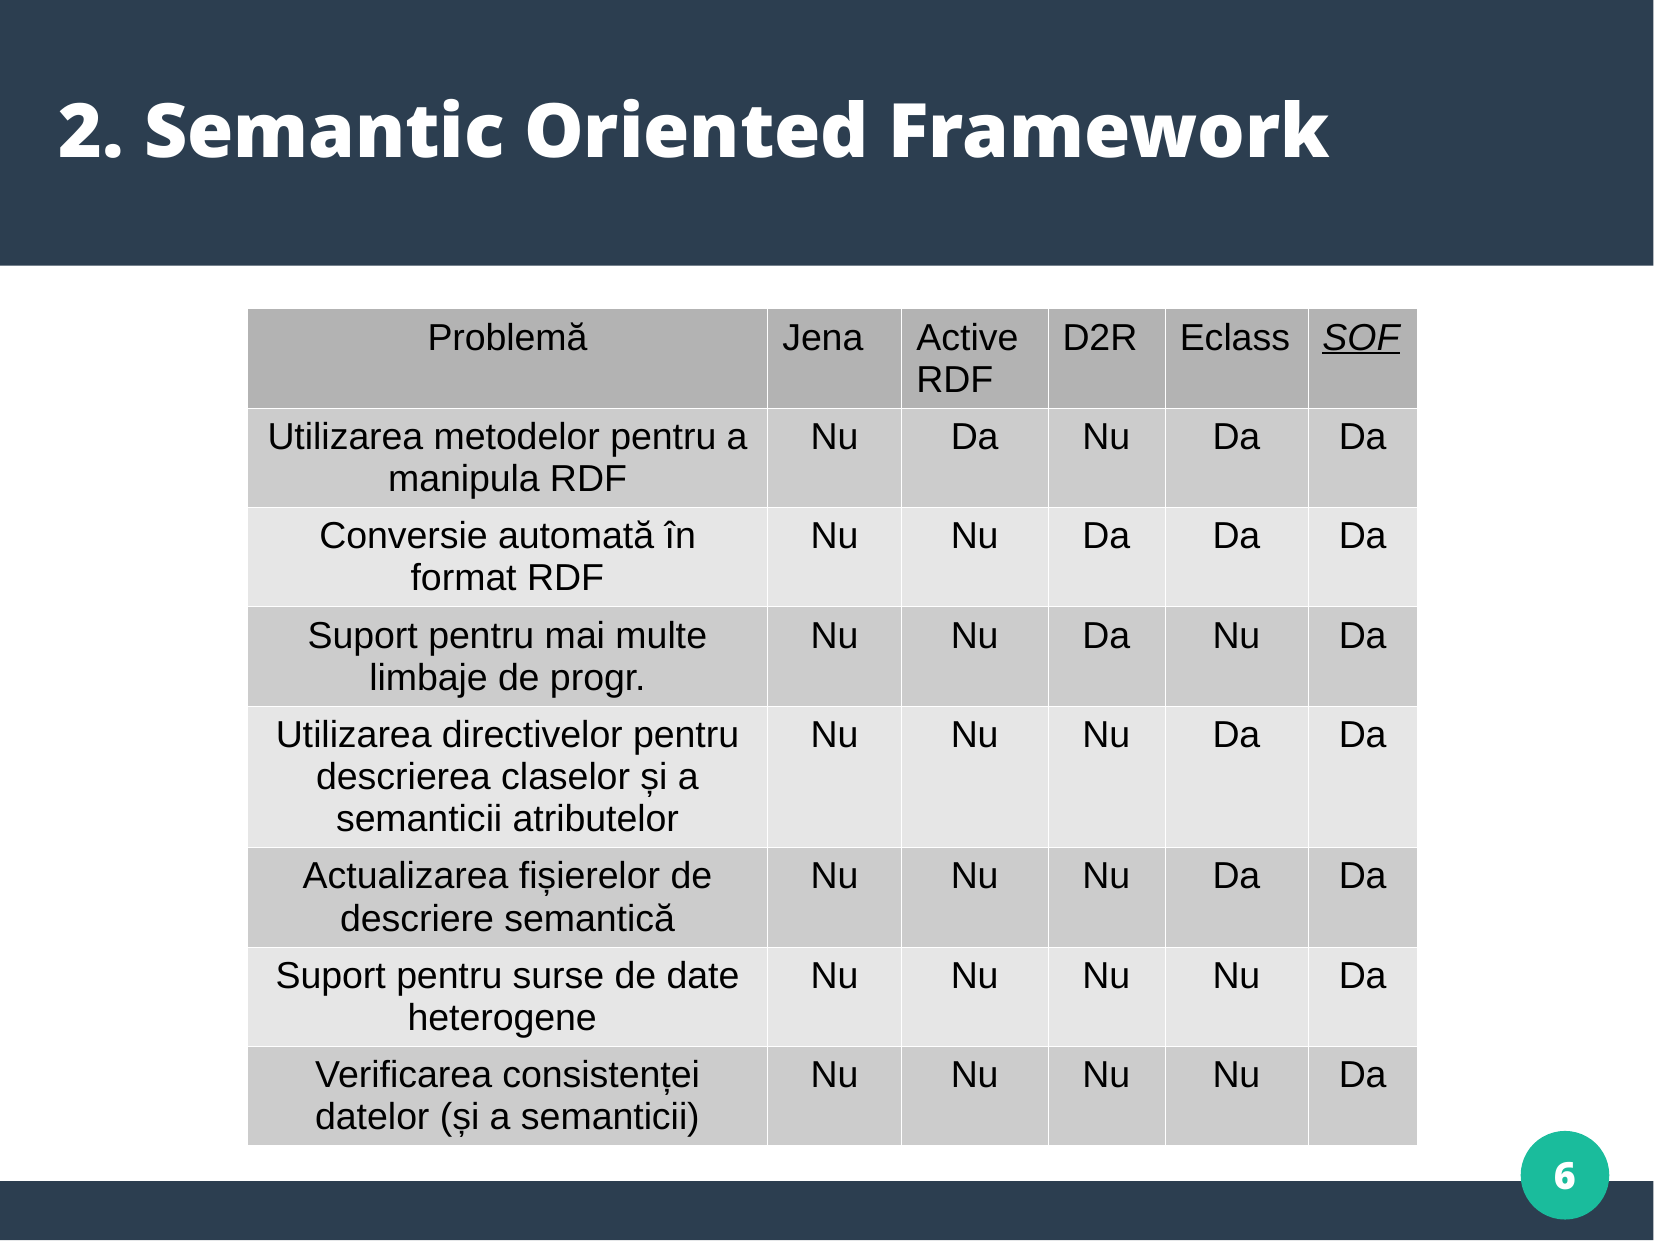

# 2. Semantic Oriented Framework
| Problemă | Jena | ActiveRDF | D2R | Eclass | SOF |
| --- | --- | --- | --- | --- | --- |
| Utilizarea metodelor pentru a manipula RDF | Nu | Da | Nu | Da | Da |
| Conversie automată în format RDF | Nu | Nu | Da | Da | Da |
| Suport pentru mai multe limbaje de progr. | Nu | Nu | Da | Nu | Da |
| Utilizarea directivelor pentru descrierea claselor și a semanticii atributelor | Nu | Nu | Nu | Da | Da |
| Actualizarea fișierelor de descriere semantică | Nu | Nu | Nu | Da | Da |
| Suport pentru surse de date heterogene | Nu | Nu | Nu | Nu | Da |
| Verificarea consistenței datelor (și a semanticii) | Nu | Nu | Nu | Nu | Da |
6